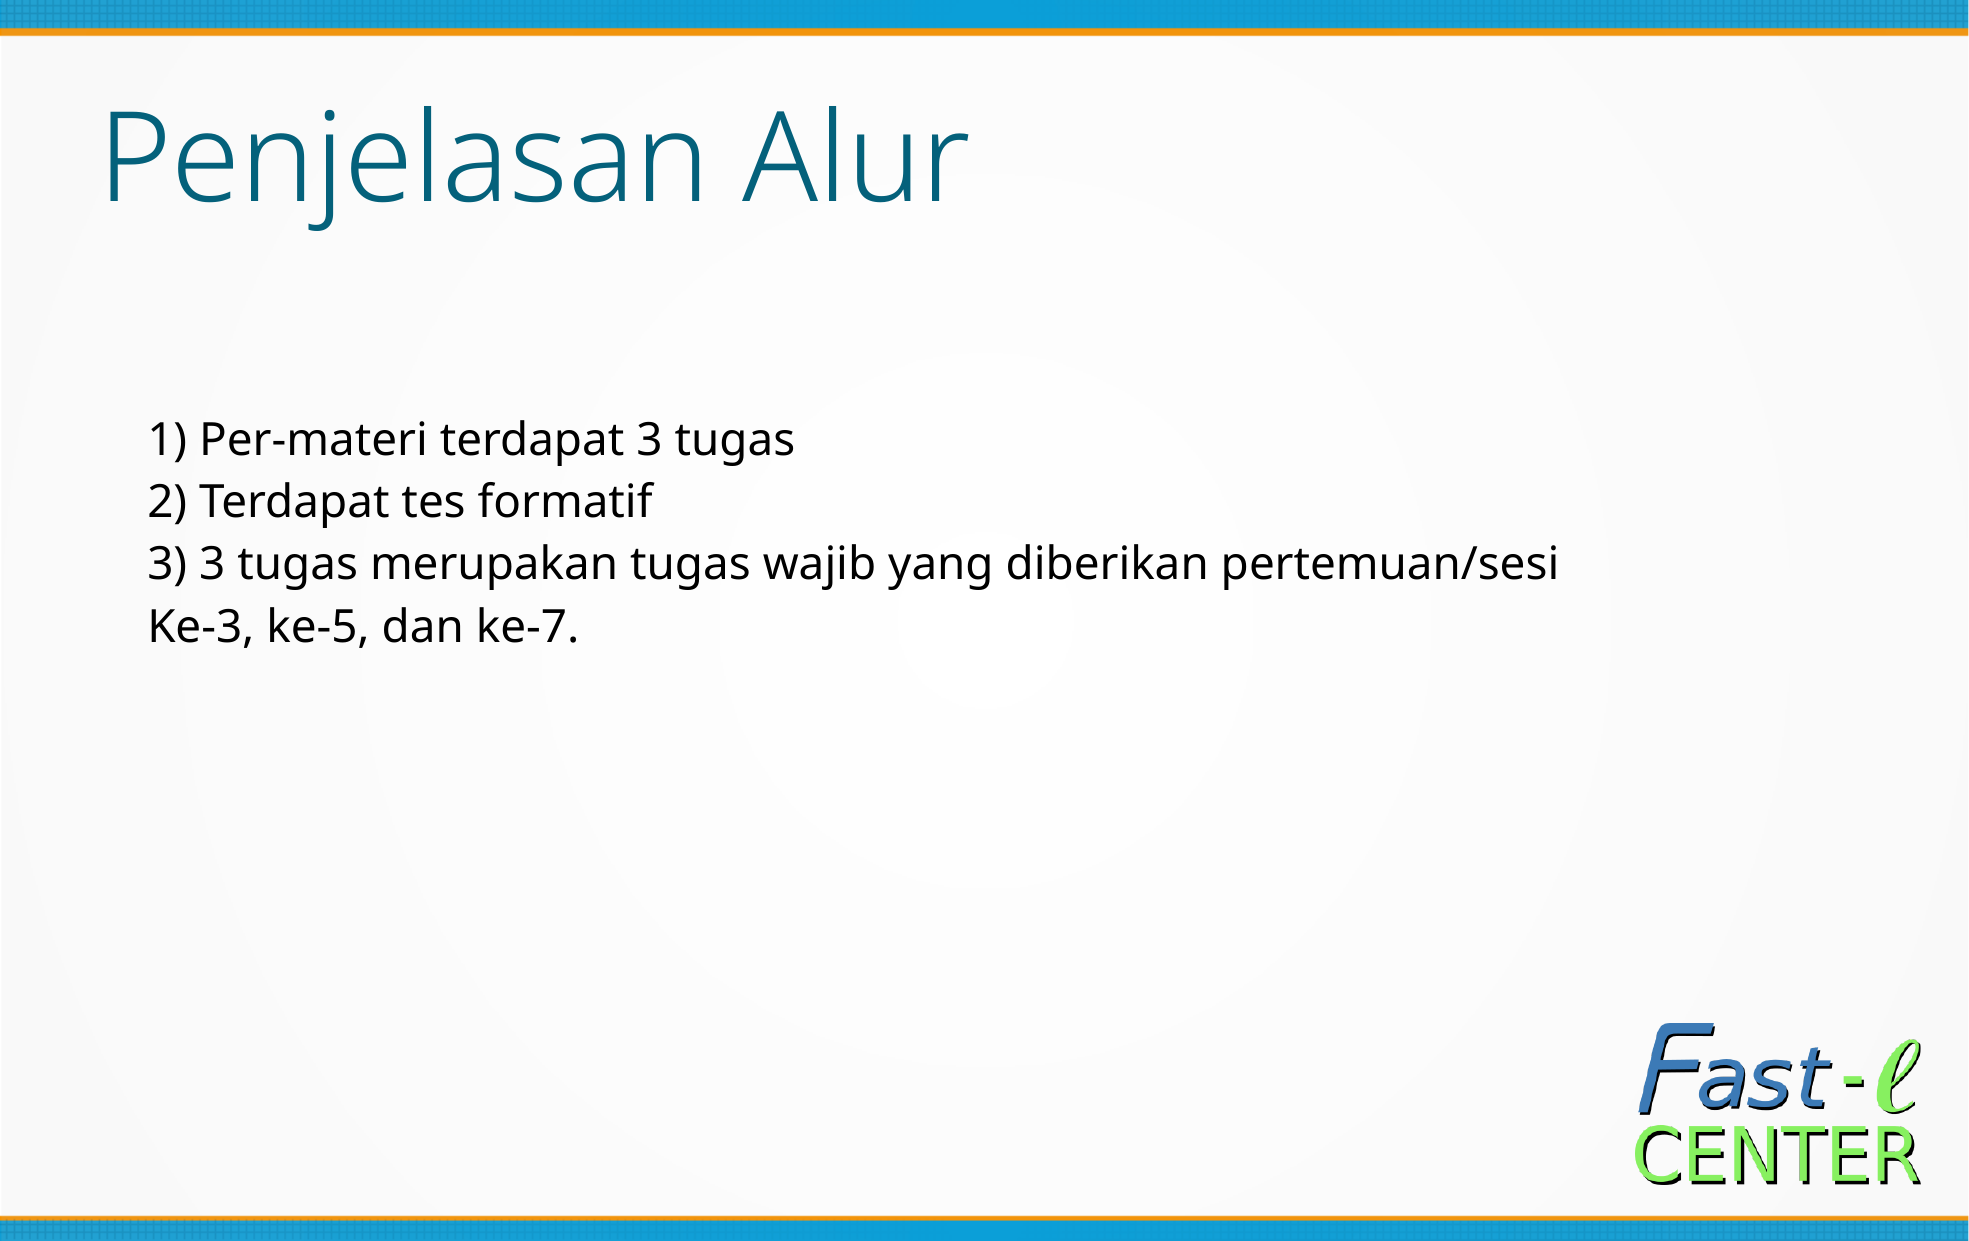

# Penjelasan Alur
1) Per-materi terdapat 3 tugas
2) Terdapat tes formatif
3) 3 tugas merupakan tugas wajib yang diberikan pertemuan/sesi
Ke-3, ke-5, dan ke-7.